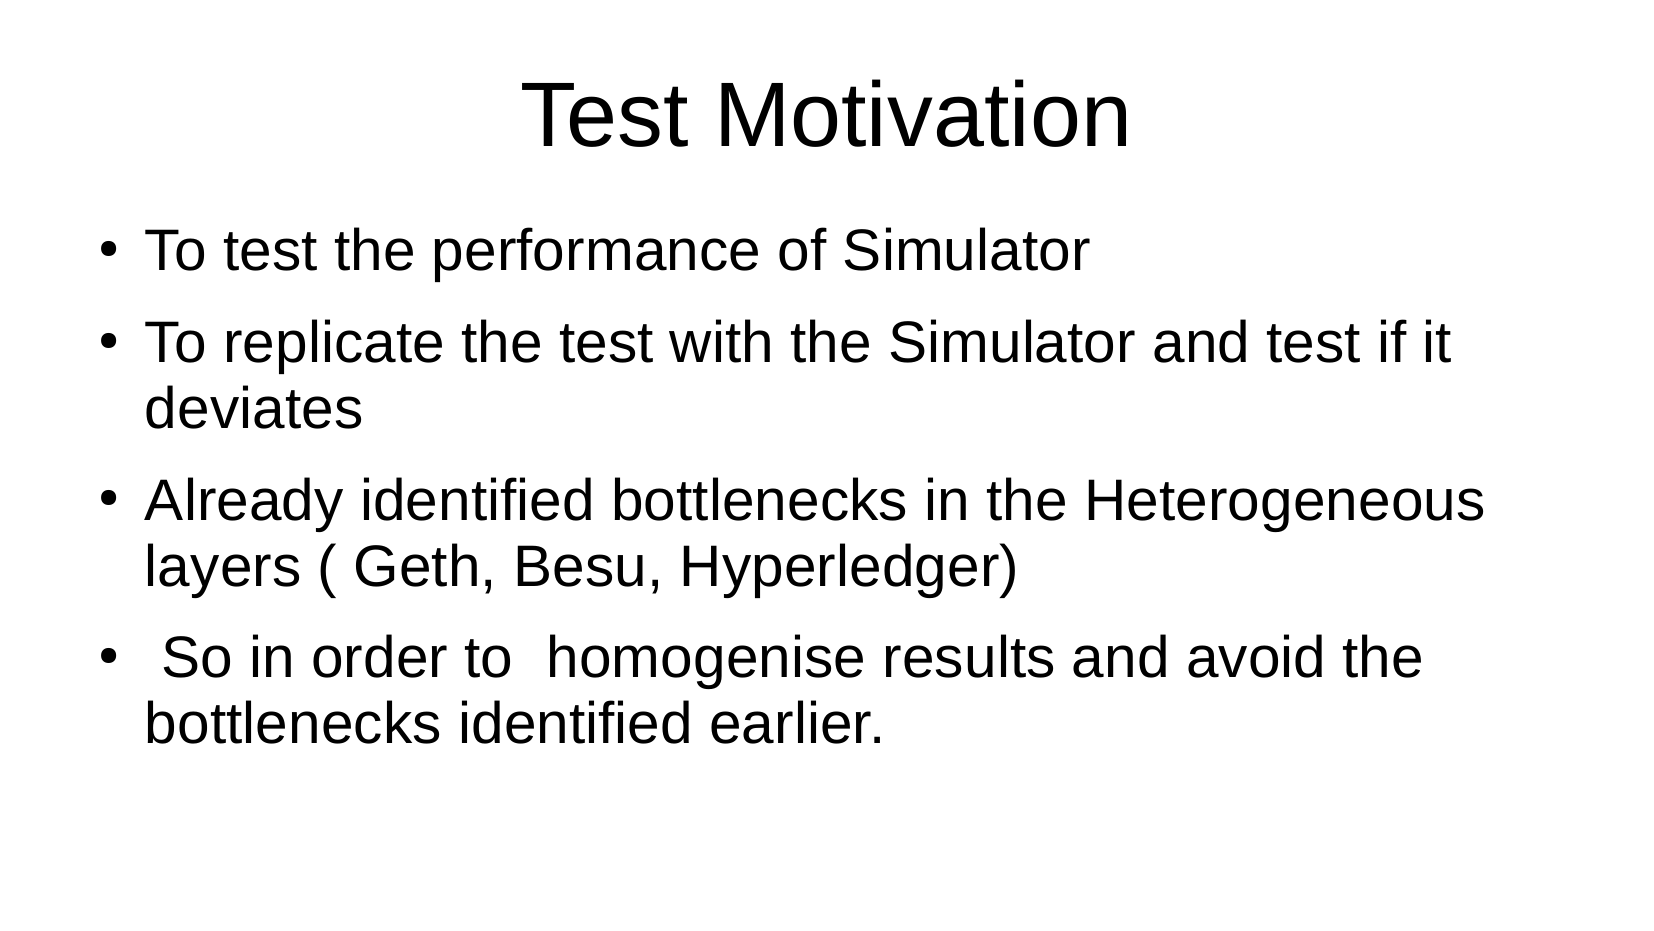

# Test Motivation
To test the performance of Simulator
To replicate the test with the Simulator and test if it deviates
Already identified bottlenecks in the Heterogeneous layers ( Geth, Besu, Hyperledger)
 So in order to homogenise results and avoid the bottlenecks identified earlier.